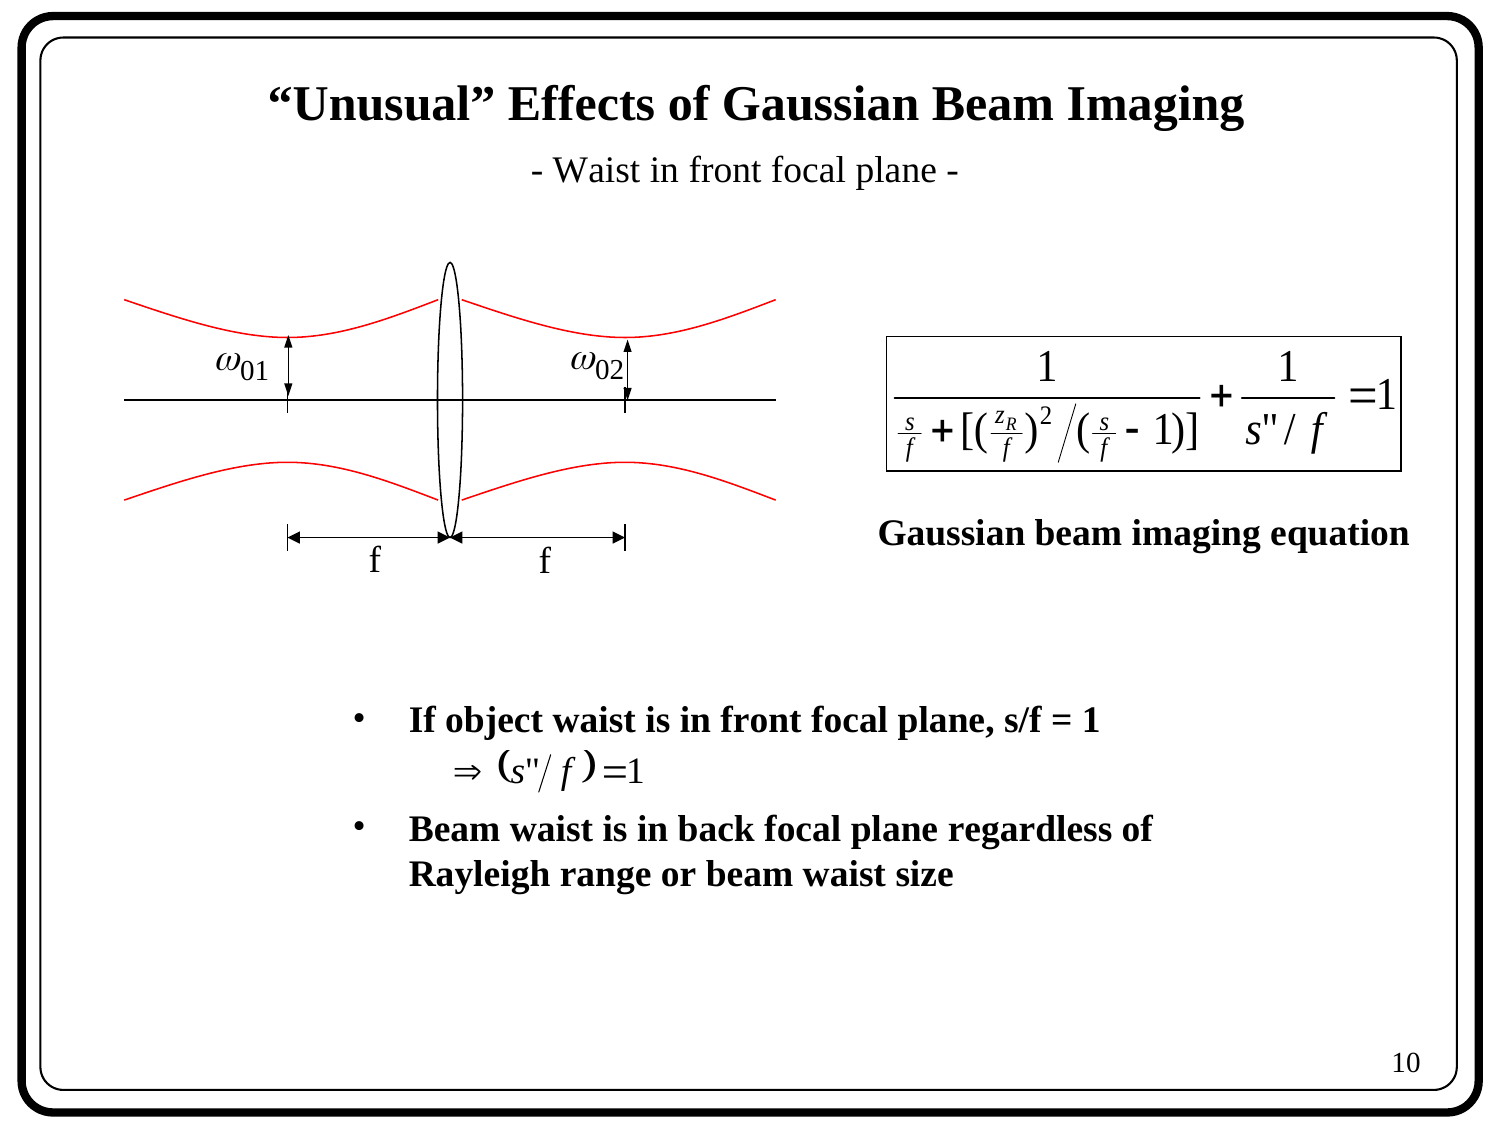

# “Unusual” Effects of Gaussian Beam Imaging
- Waist in front focal plane -
f
f
Gaussian beam imaging equation
If object waist is in front focal plane, s/f = 1
Beam waist is in back focal plane regardless of Rayleigh range or beam waist size